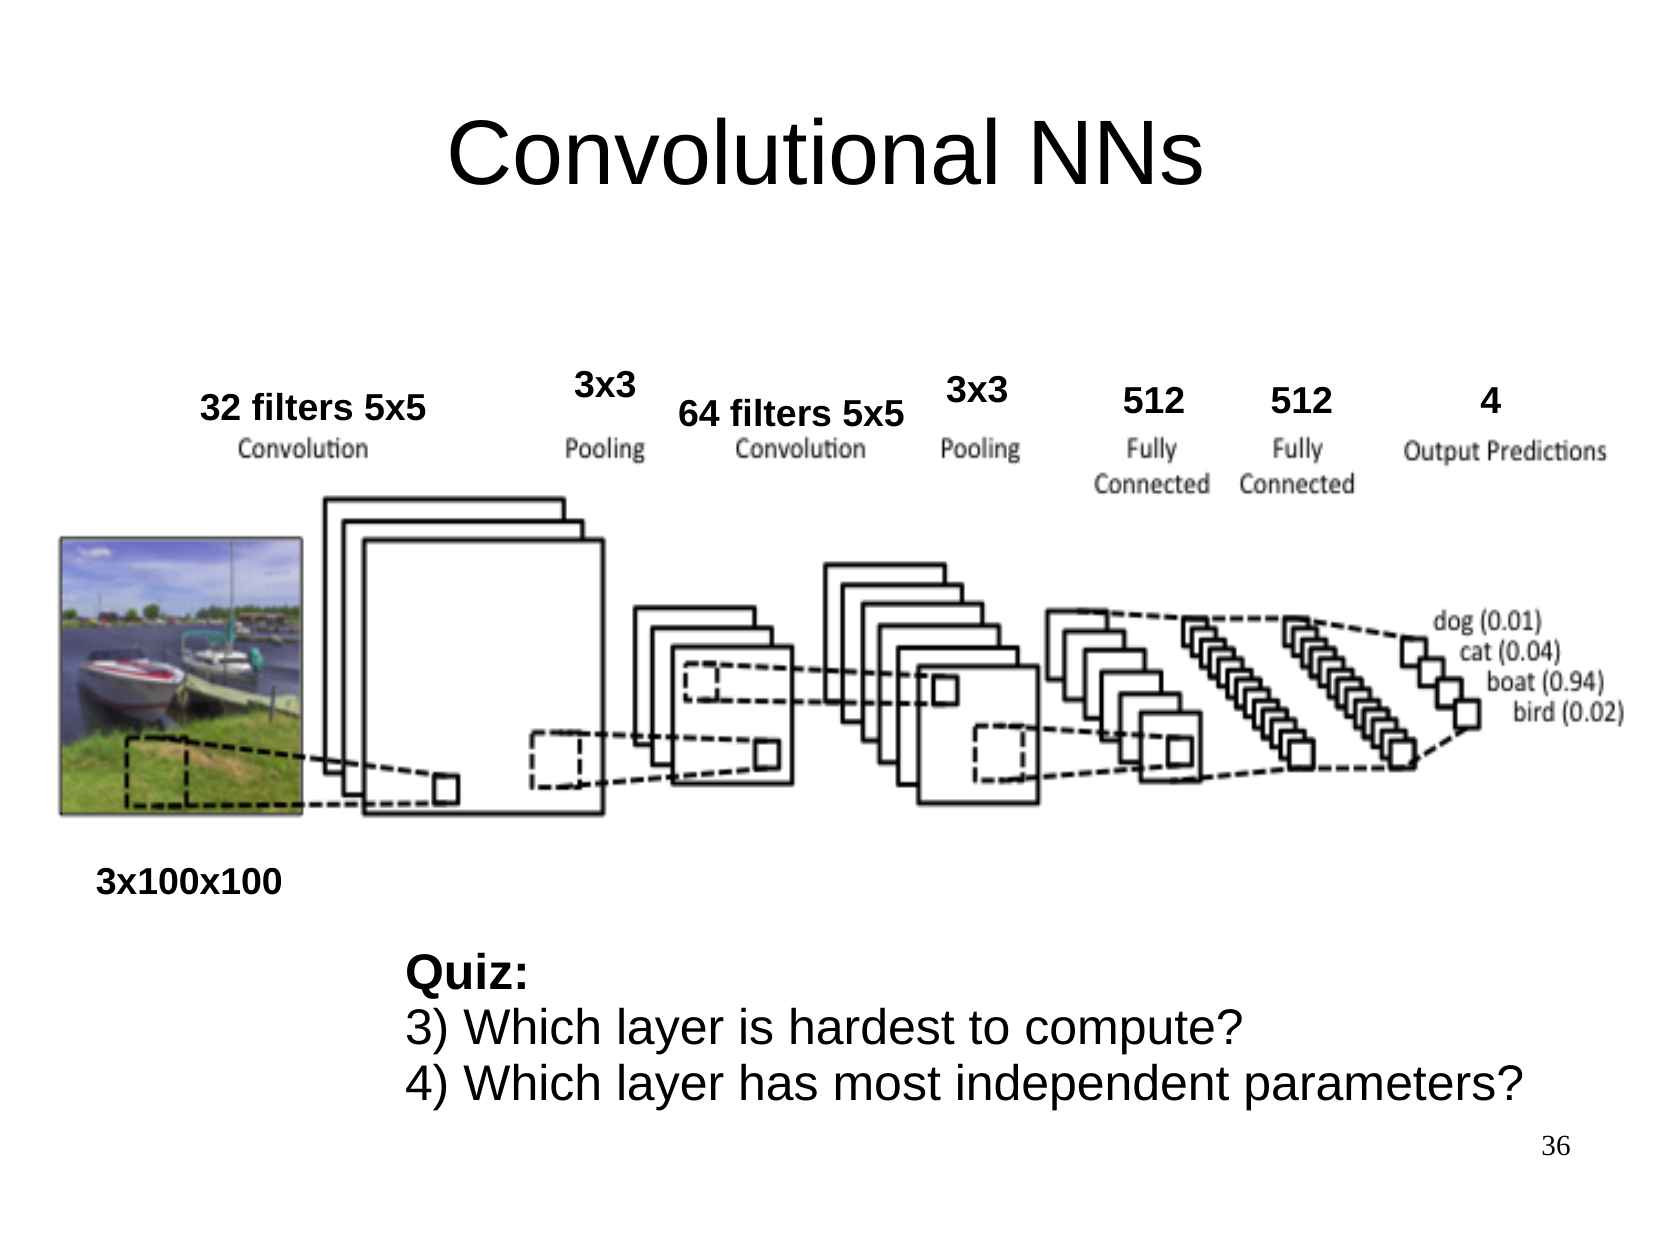

# Convolutional NNs
3x3
3x3
32 filters 5x5
64 filters 5x5
512
512
4
3x100x100
Quiz:
3) Which layer is hardest to compute?
4) Which layer has most independent parameters?
36